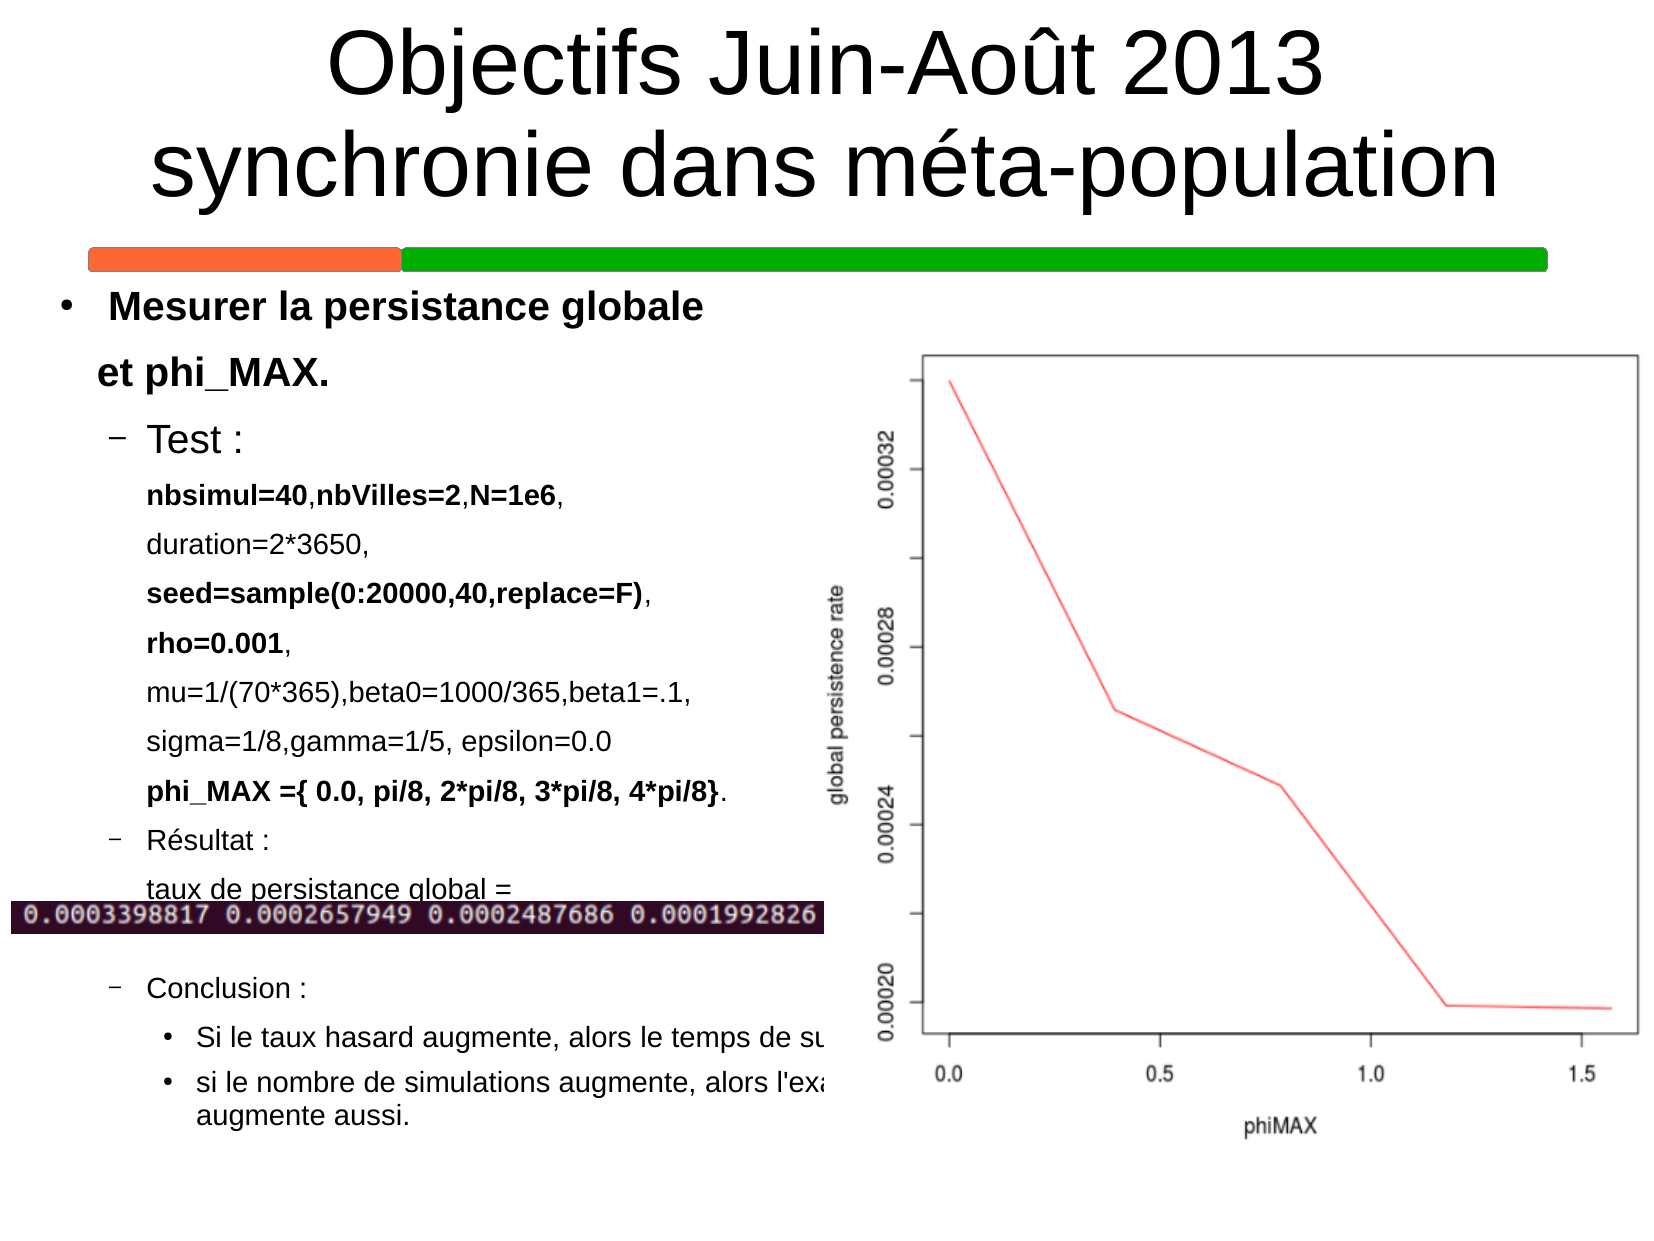

# Objectifs Juin-Août 2013 synchronie dans méta-population
 Mesurer la persistance globale
et phi_MAX.
Test :
nbsimul=40,nbVilles=2,N=1e6,
duration=2*3650,
seed=sample(0:20000,40,replace=F),
rho=0.001,
mu=1/(70*365),beta0=1000/365,beta1=.1,
sigma=1/8,gamma=1/5, epsilon=0.0
phi_MAX ={ 0.0, pi/8, 2*pi/8, 3*pi/8, 4*pi/8}.
Résultat :
taux de persistance global =
Conclusion :
Si le taux hasard augmente, alors le temps de survie diminue.
si le nombre de simulations augmente, alors l'exactitude augmente aussi.
24